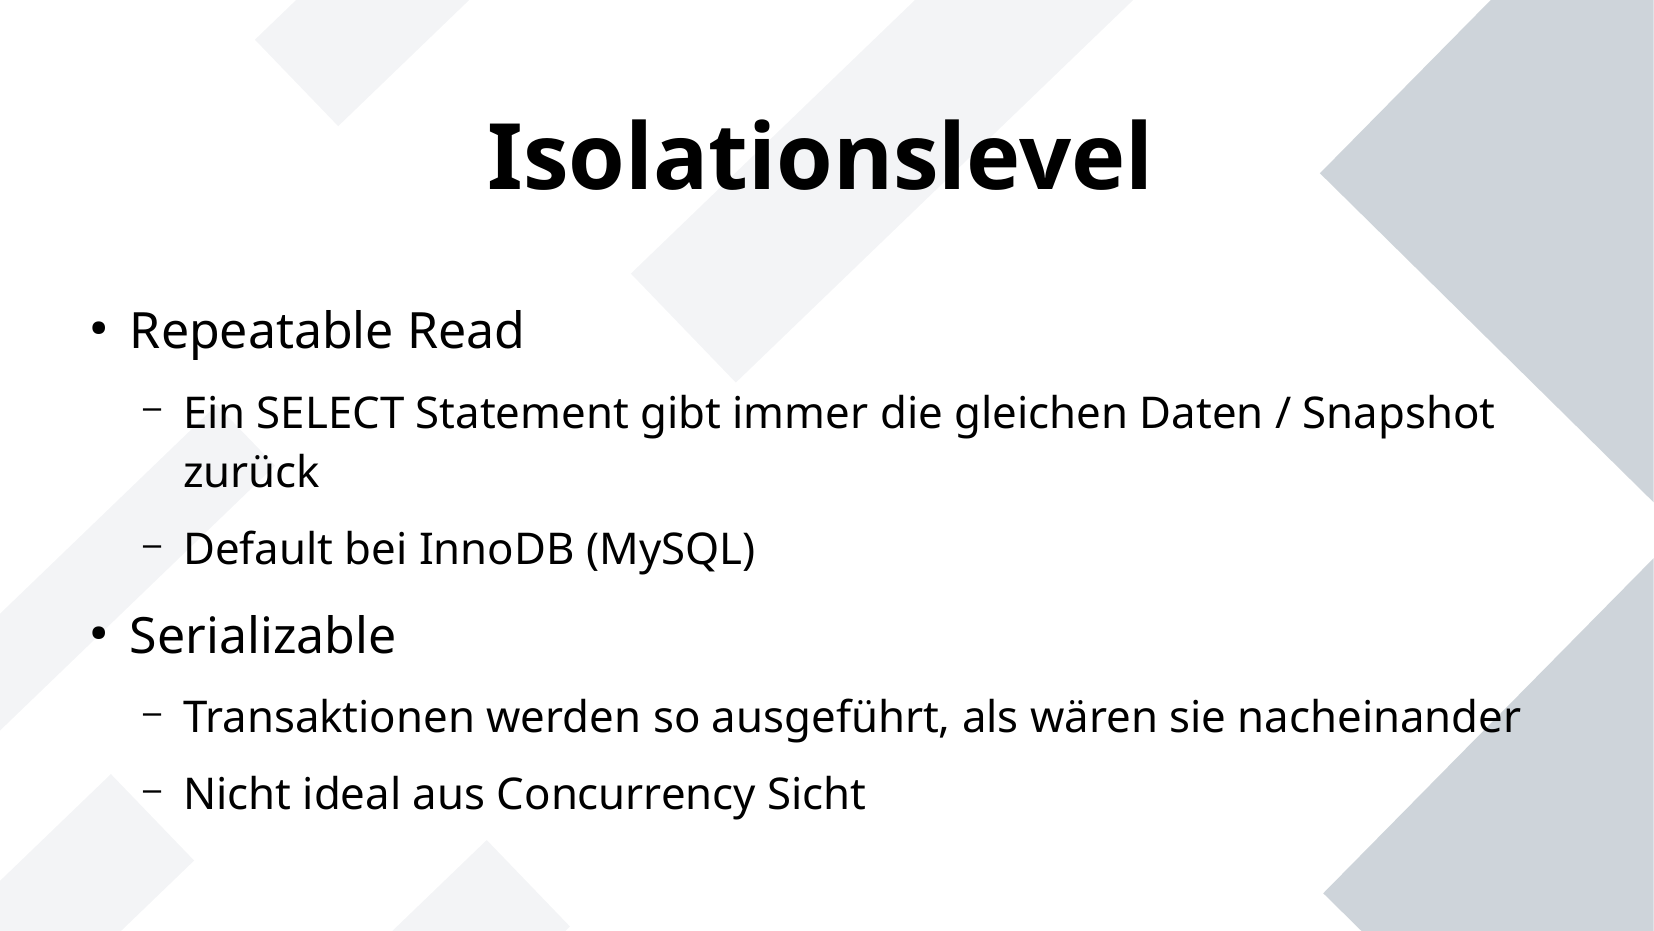

# Isolationslevel
Repeatable Read
Ein SELECT Statement gibt immer die gleichen Daten / Snapshot zurück
Default bei InnoDB (MySQL)
Serializable
Transaktionen werden so ausgeführt, als wären sie nacheinander
Nicht ideal aus Concurrency Sicht